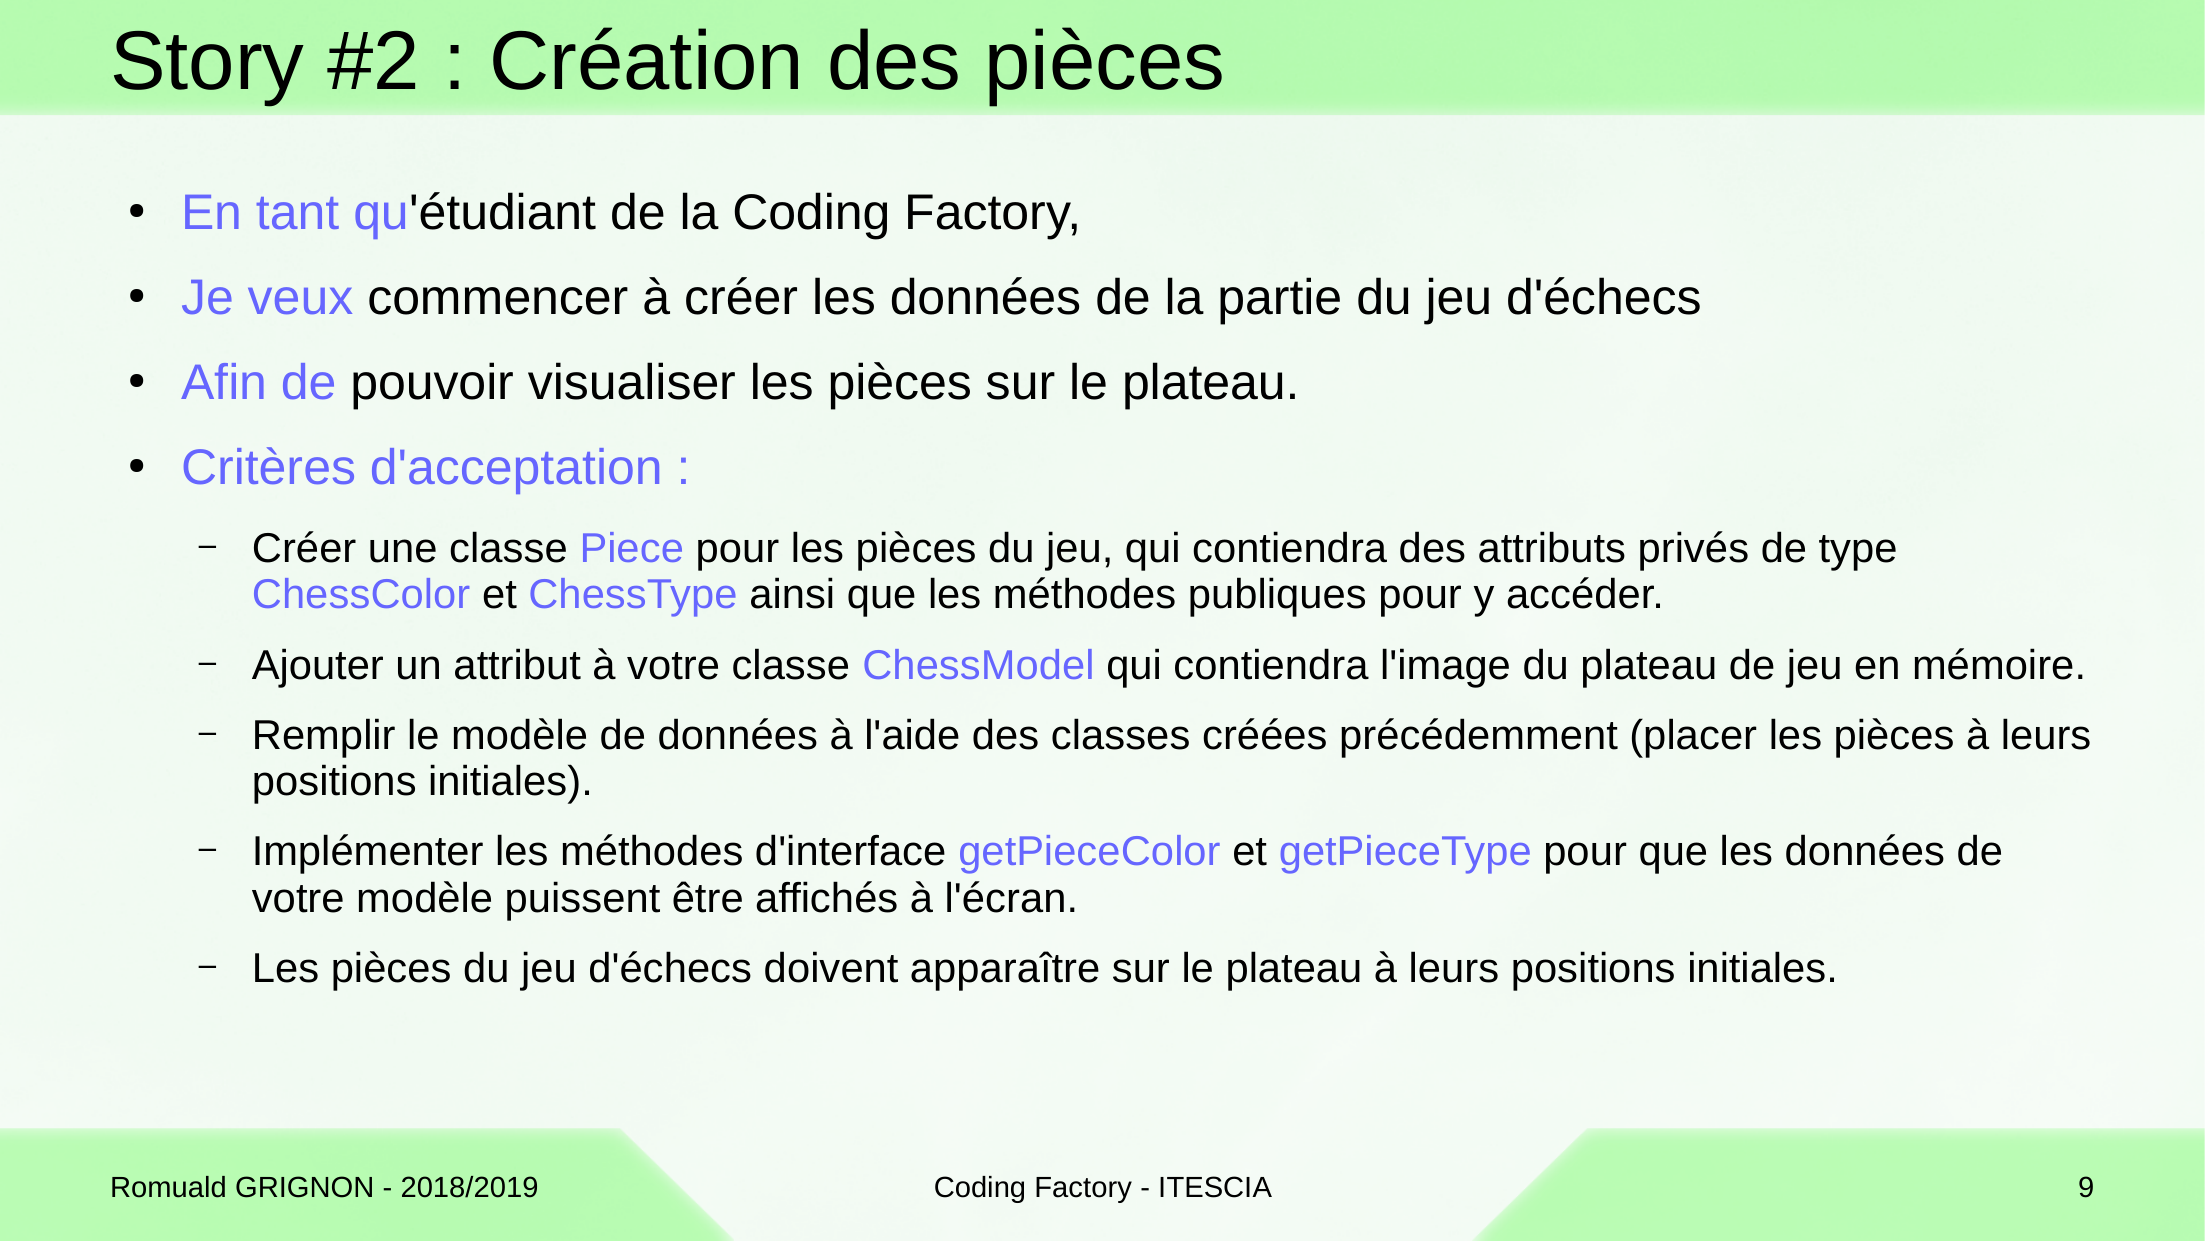

# Story #2 : Création des pièces
En tant qu'étudiant de la Coding Factory,
Je veux commencer à créer les données de la partie du jeu d'échecs
Afin de pouvoir visualiser les pièces sur le plateau.
Critères d'acceptation :
Créer une classe Piece pour les pièces du jeu, qui contiendra des attributs privés de type ChessColor et ChessType ainsi que les méthodes publiques pour y accéder.
Ajouter un attribut à votre classe ChessModel qui contiendra l'image du plateau de jeu en mémoire.
Remplir le modèle de données à l'aide des classes créées précédemment (placer les pièces à leurs positions initiales).
Implémenter les méthodes d'interface getPieceColor et getPieceType pour que les données de votre modèle puissent être affichés à l'écran.
Les pièces du jeu d'échecs doivent apparaître sur le plateau à leurs positions initiales.
Romuald GRIGNON - 2018/2019
Coding Factory - ITESCIA
9